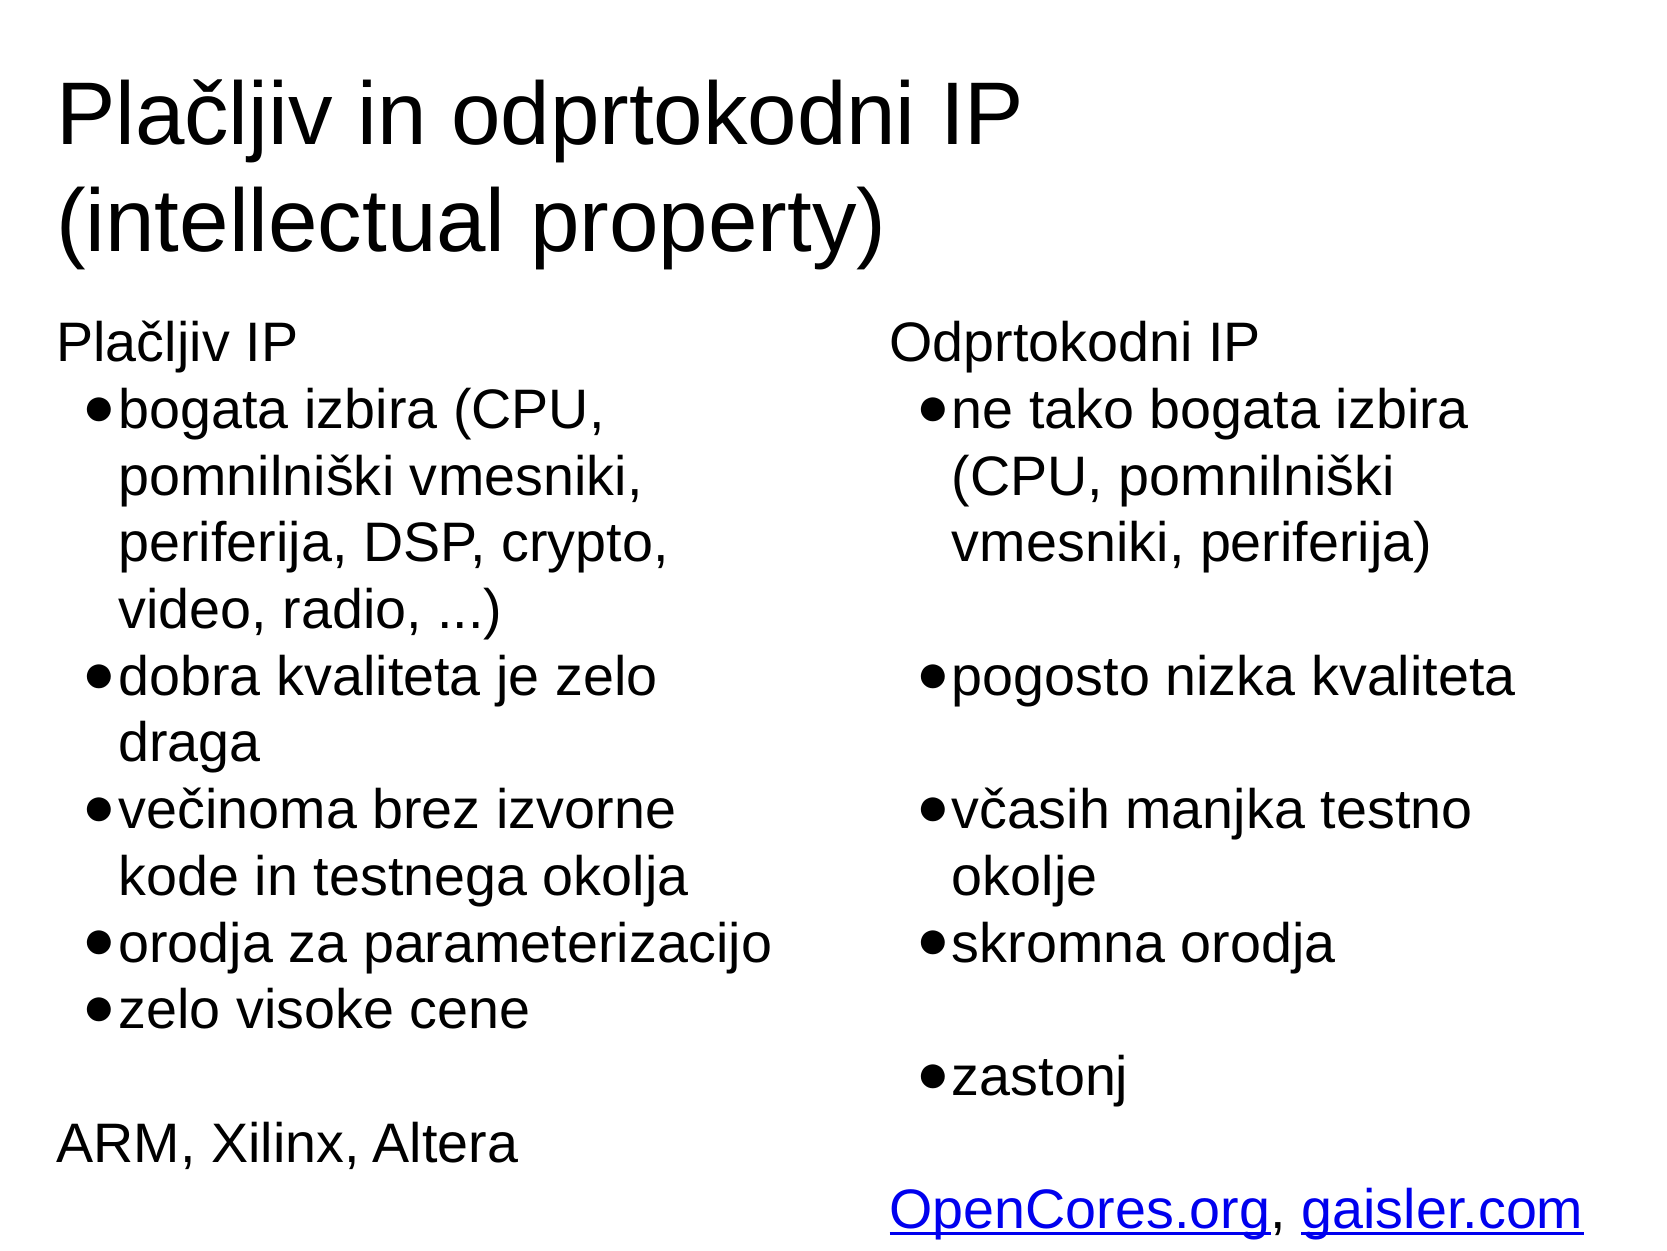

# Plačljiv in odprtokodni IP (intellectual property)
Plačljiv IP
bogata izbira (CPU, pomnilniški vmesniki, periferija, DSP, crypto, video, radio, ...)
dobra kvaliteta je zelo draga
večinoma brez izvorne kode in testnega okolja
orodja za parameterizacijo
zelo visoke cene
ARM, Xilinx, Altera
Odprtokodni IP
ne tako bogata izbira (CPU, pomnilniški vmesniki, periferija)
pogosto nizka kvaliteta
včasih manjka testno okolje
skromna orodja
zastonj
OpenCores.org, gaisler.com